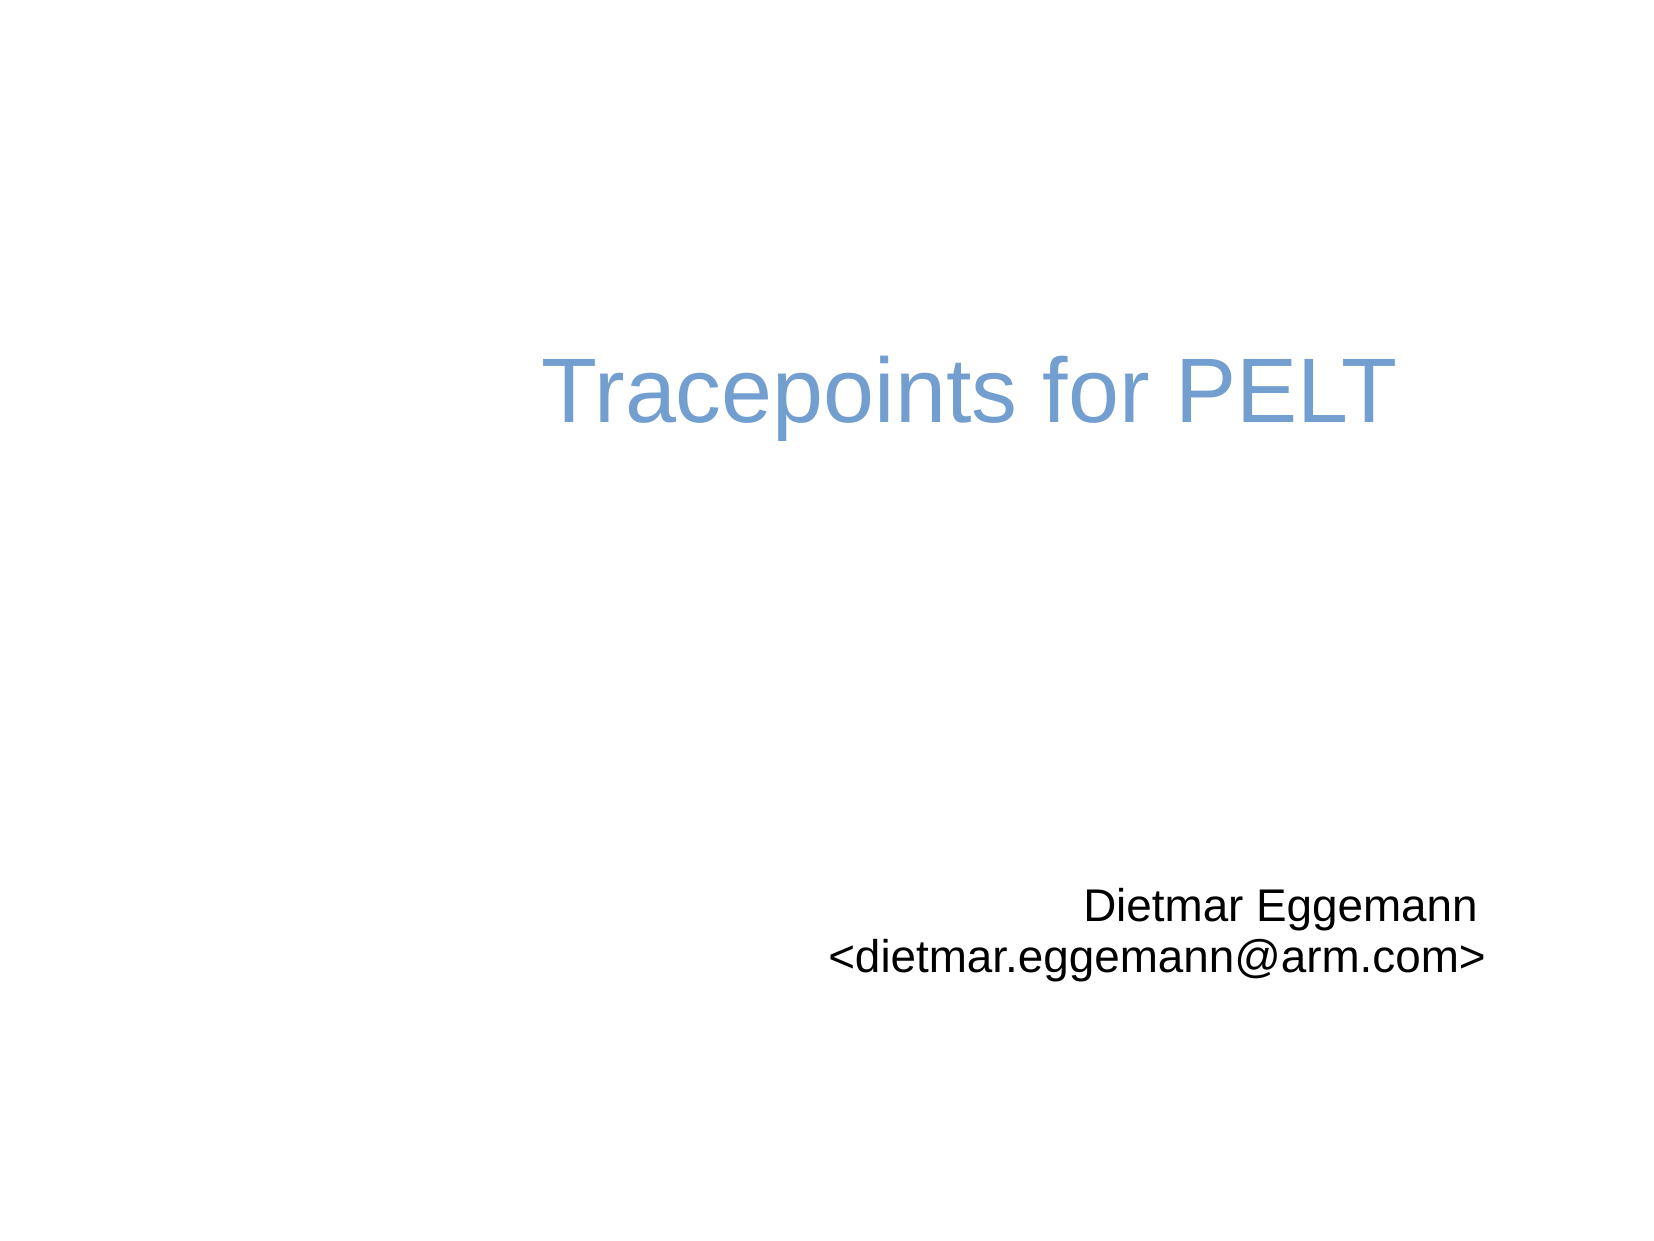

# Tracepoints for PELT
 Dietmar Eggemann
<dietmar.eggemann@arm.com>